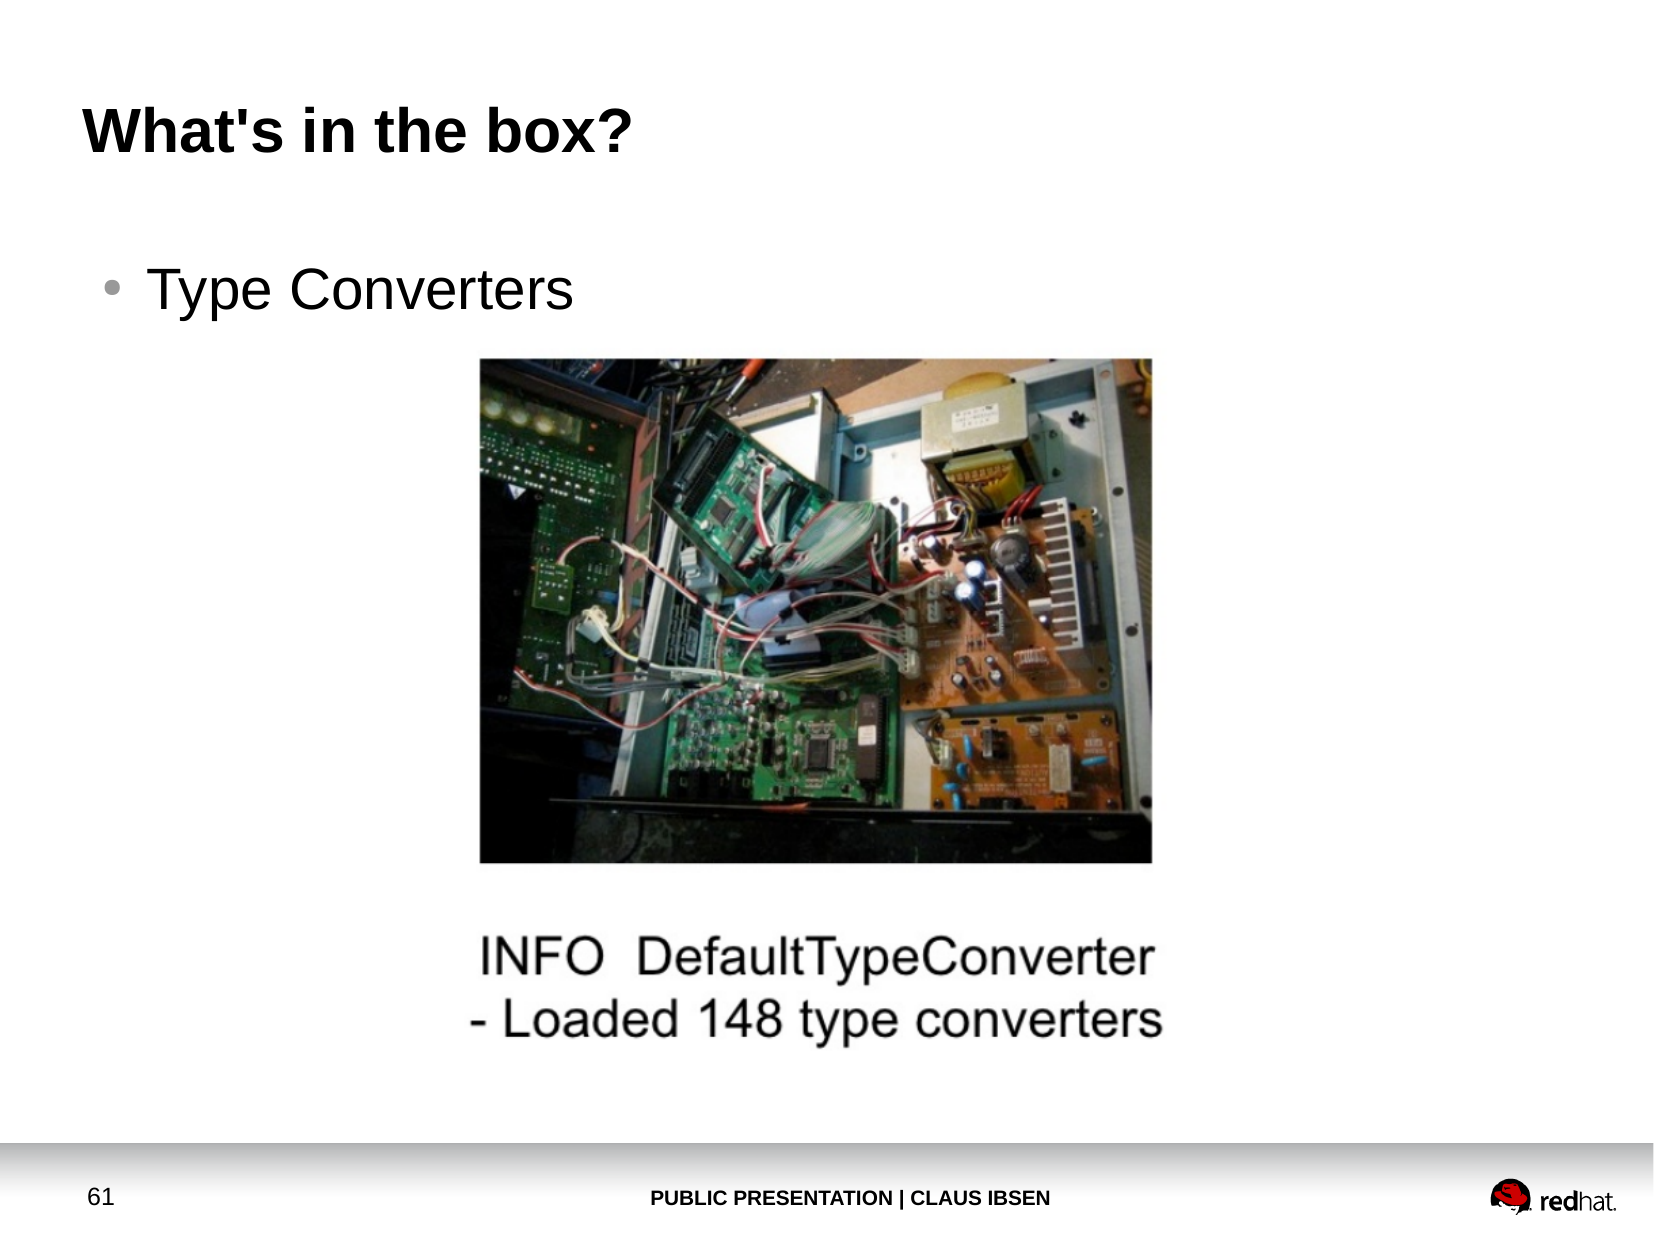

# What's in the box?
Type Converters